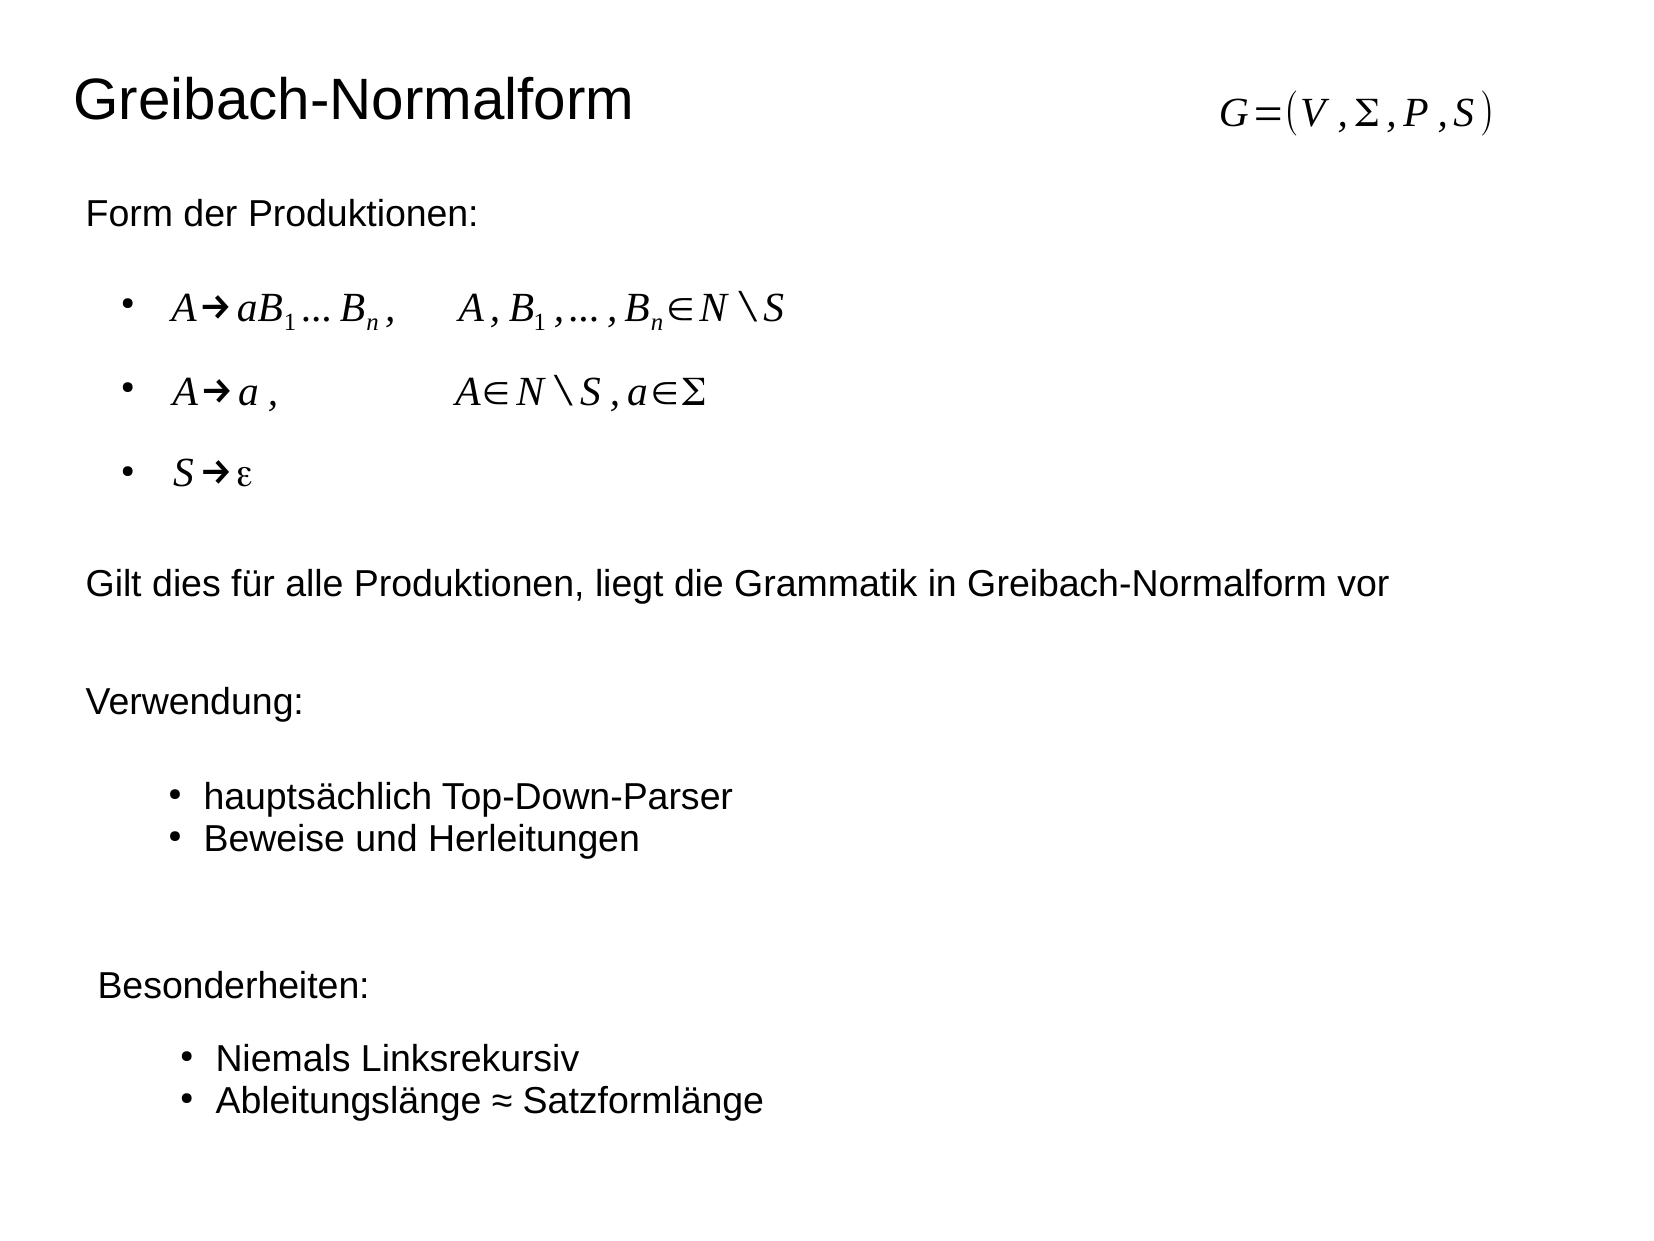

Greibach-Normalform
Form der Produktionen:
Gilt dies für alle Produktionen, liegt die Grammatik in Greibach-Normalform vor
Verwendung:
hauptsächlich Top-Down-Parser
Beweise und Herleitungen
Besonderheiten:
Niemals Linksrekursiv
Ableitungslänge ≈ Satzformlänge